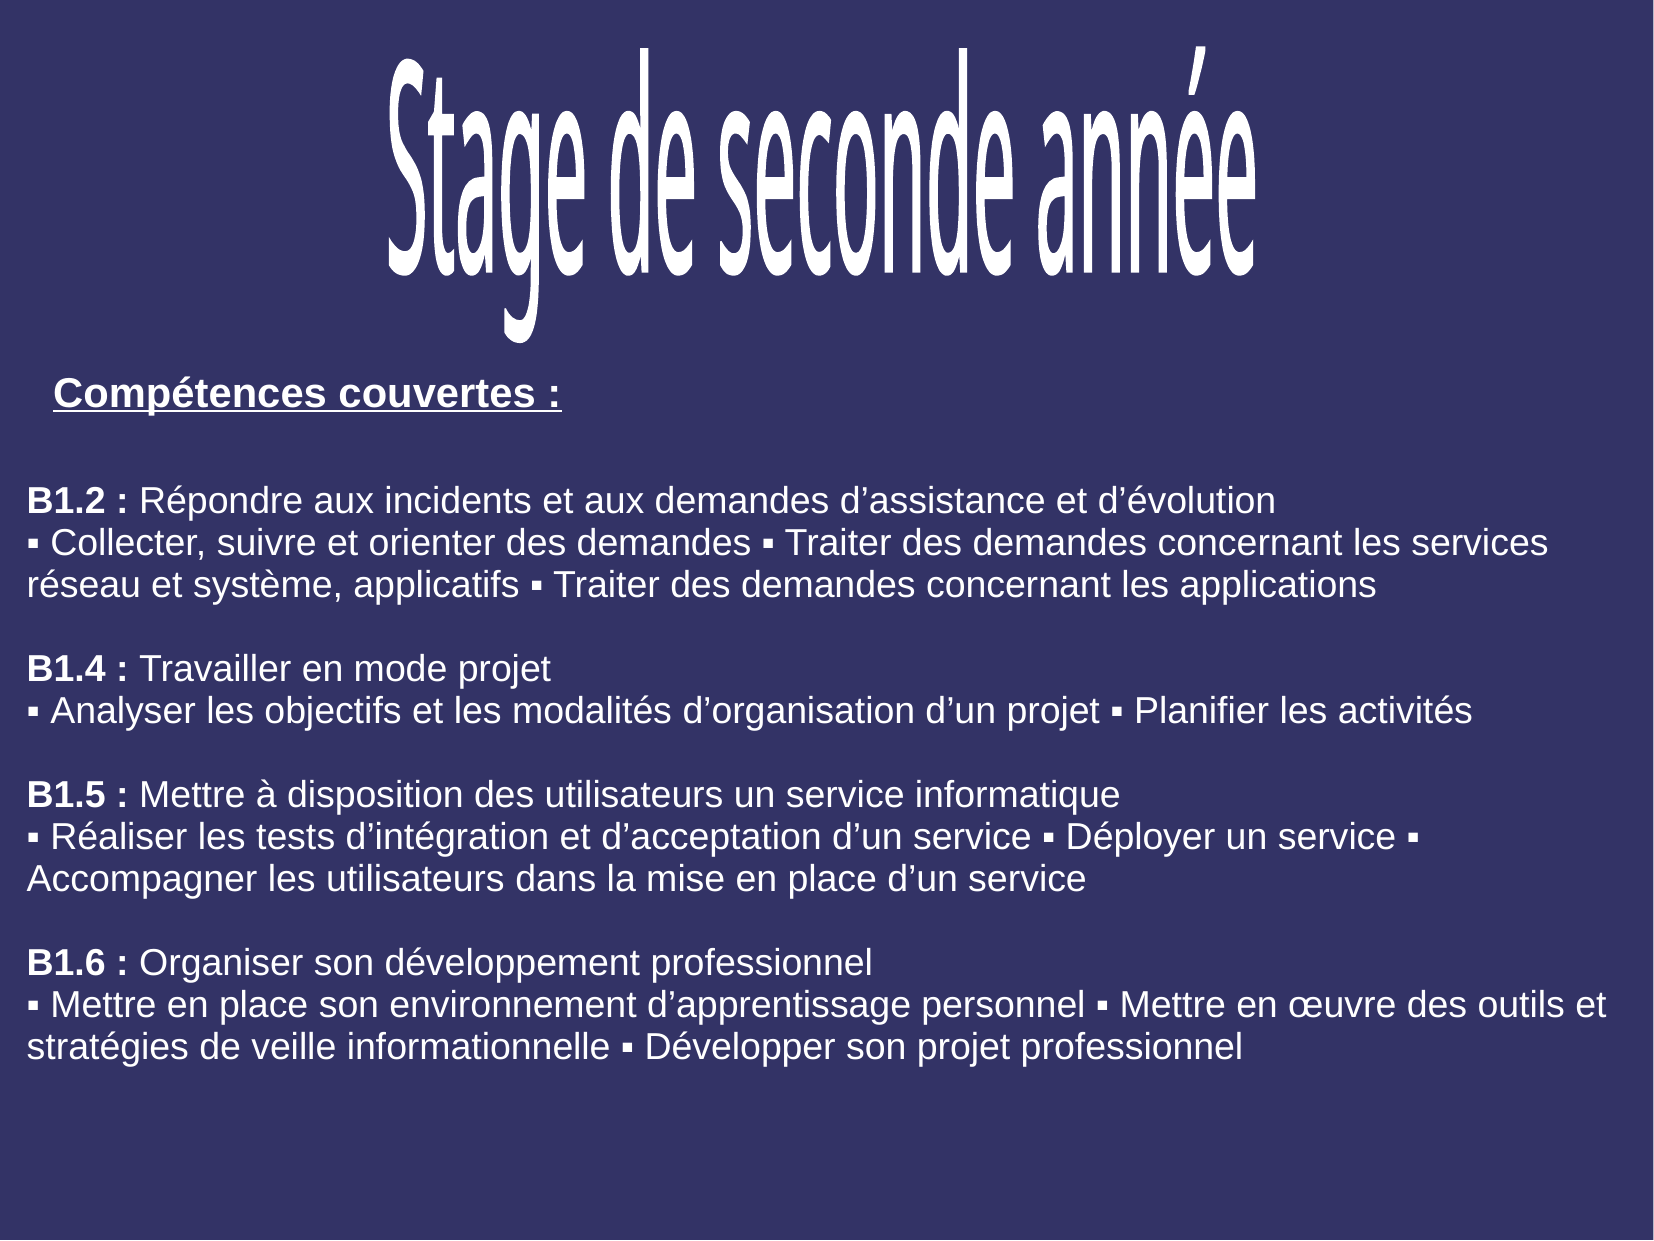

Stage de seconde année
Compétences couvertes :
B1.2 : Répondre aux incidents et aux demandes d’assistance et d’évolution
▪ Collecter, suivre et orienter des demandes ▪ Traiter des demandes concernant les services réseau et système, applicatifs ▪ Traiter des demandes concernant les applications
B1.4 : Travailler en mode projet
▪ Analyser les objectifs et les modalités d’organisation d’un projet ▪ Planifier les activités
B1.5 : Mettre à disposition des utilisateurs un service informatique
▪ Réaliser les tests d’intégration et d’acceptation d’un service ▪ Déployer un service ▪ Accompagner les utilisateurs dans la mise en place d’un service
B1.6 : Organiser son développement professionnel
▪ Mettre en place son environnement d’apprentissage personnel ▪ Mettre en œuvre des outils et stratégies de veille informationnelle ▪ Développer son projet professionnel